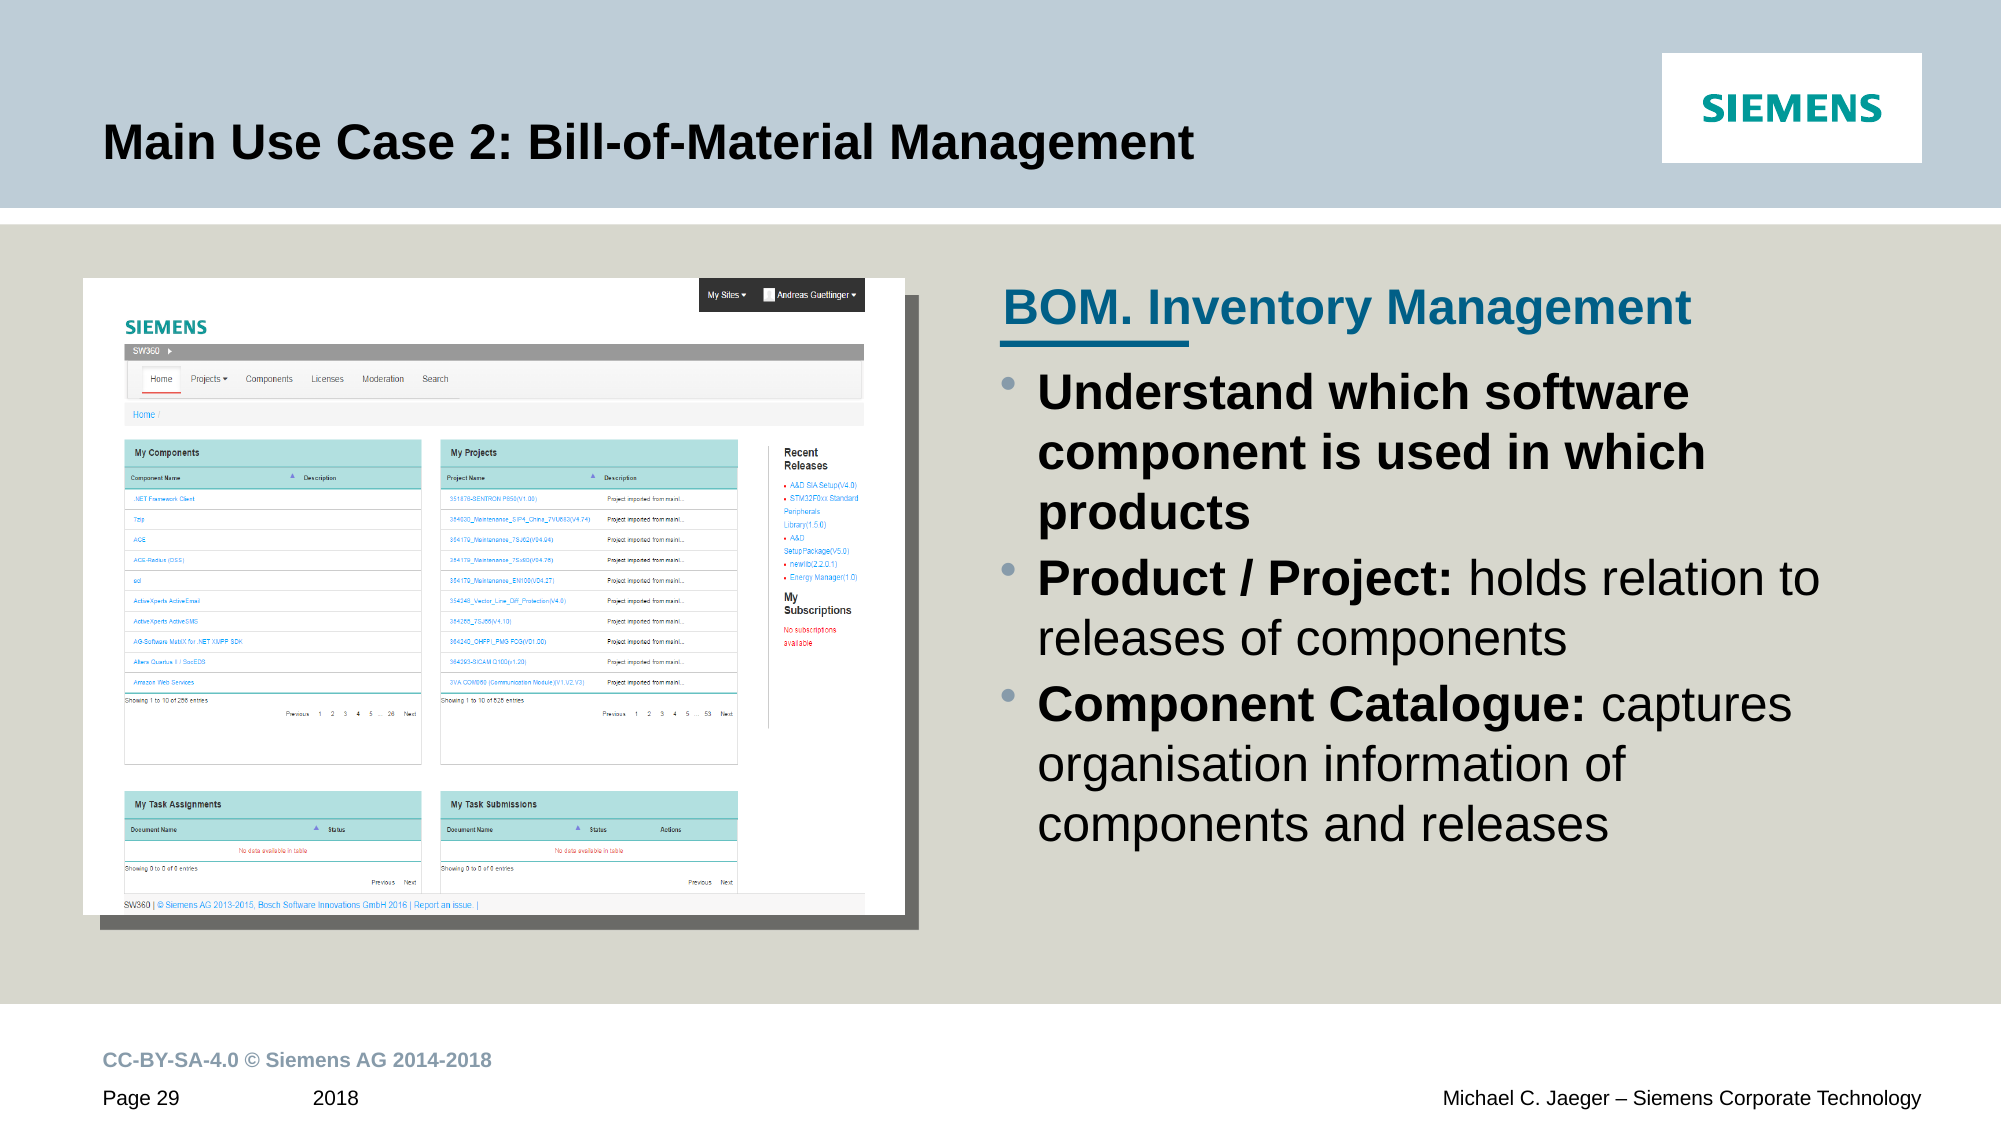

# Main Use Case 2: Bill-of-Material Management
BOM. Inventory Management
Understand which software component is used in which products
Product / Project: holds relation to releases of components
Component Catalogue: captures organisation information of components and releases